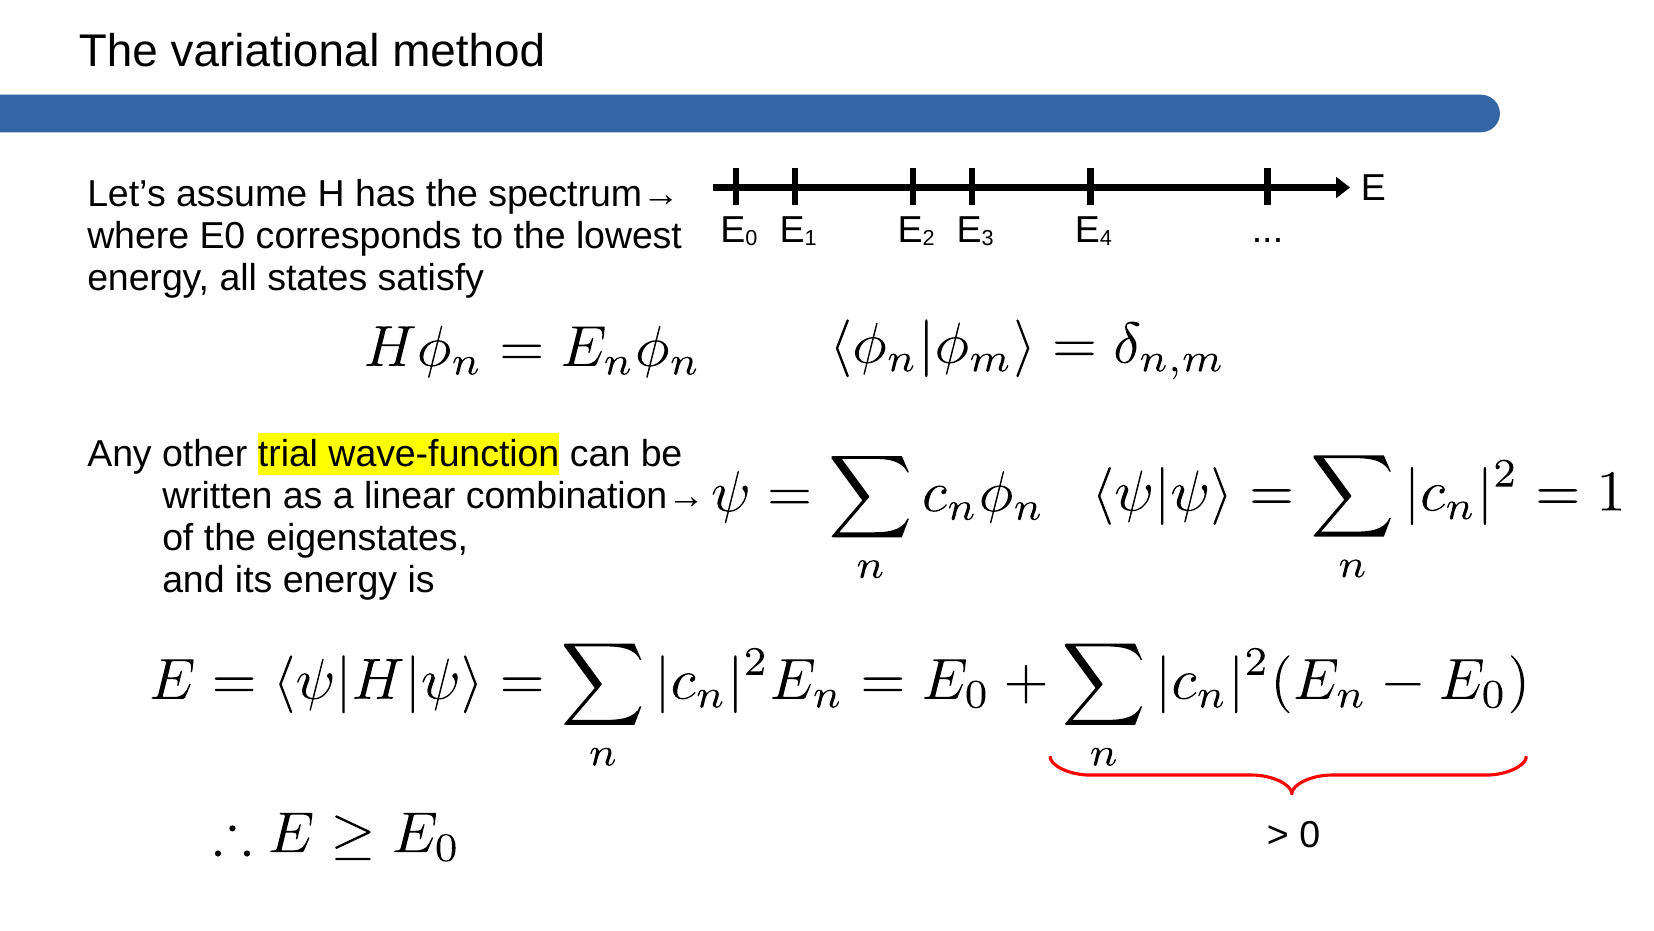

# The variational method
E
Let’s assume H has the spectrum→ where E0 corresponds to the lowest energy, all states satisfy
E0
E1
E2
E3
E4
...
Any other trial wave-function can be
	written as a linear combination→
	of the eigenstates,
	and its energy is
> 0